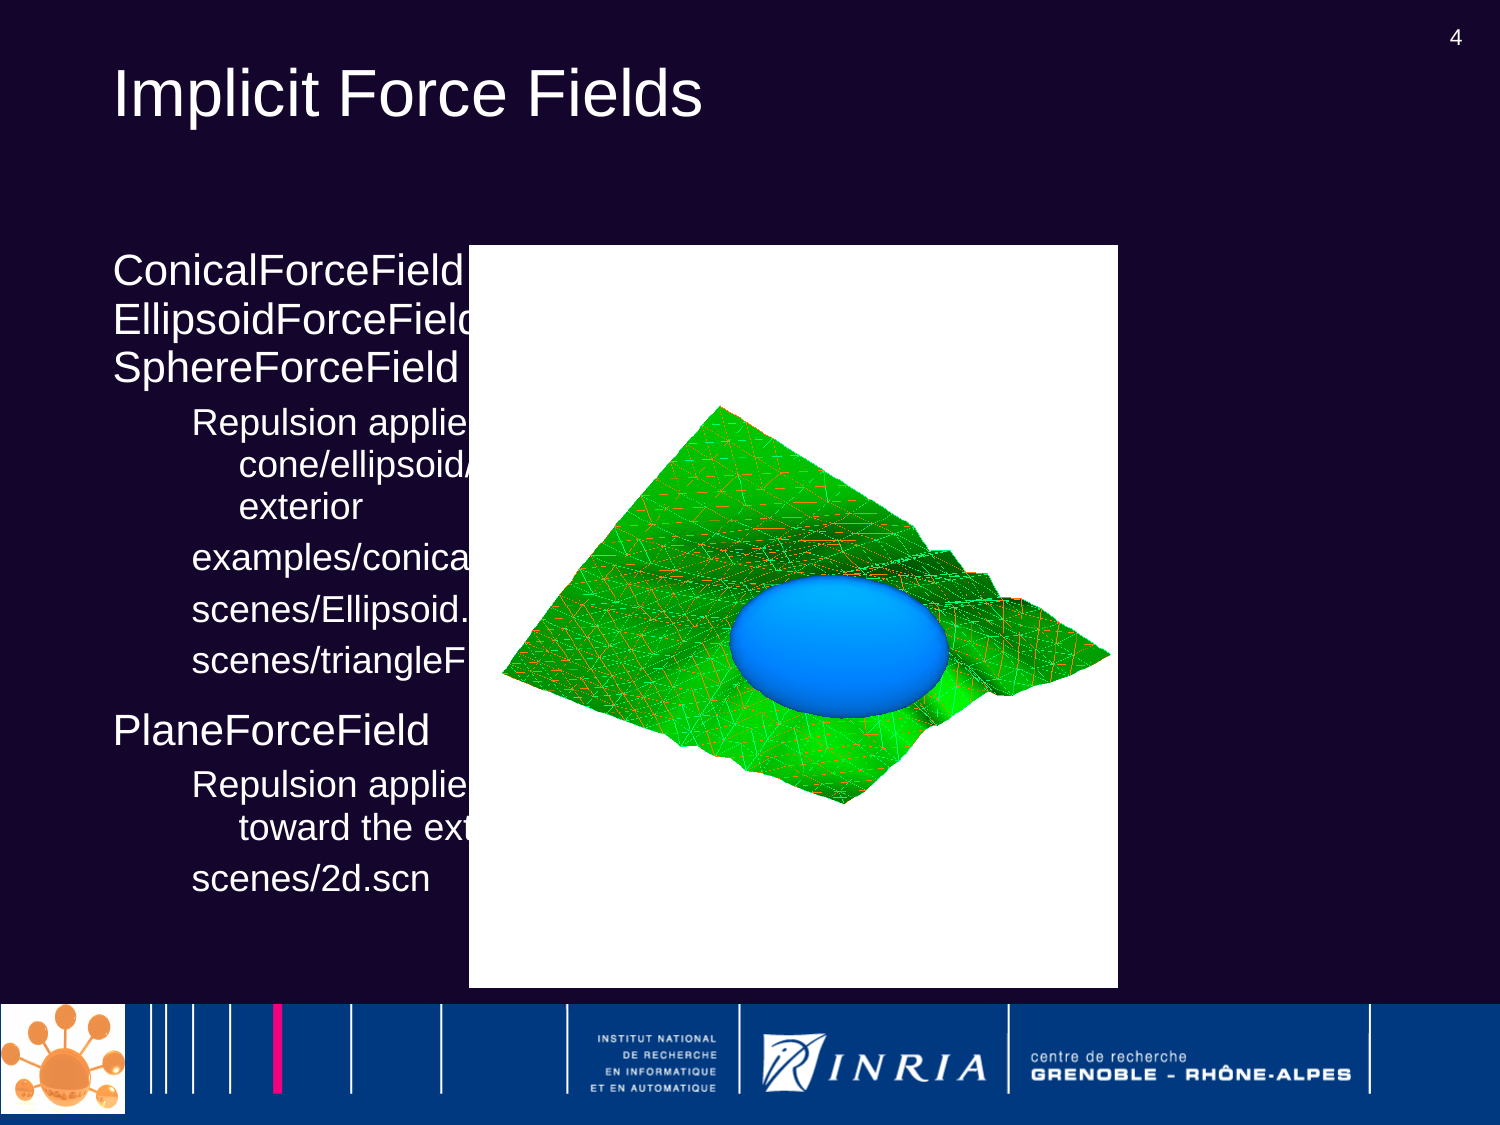

# Implicit Force Fields
ConicalForceField
EllipsoidForceField
SphereForceField
Repulsion applied by a cone/ellipsoid/sphere toward the exterior
examples/conicalFF.scn
scenes/Ellipsoid.scn
scenes/triangleFEMSphere.scn
PlaneForceField
Repulsion applied by a plane toward the exterior (half-space)
scenes/2d.scn